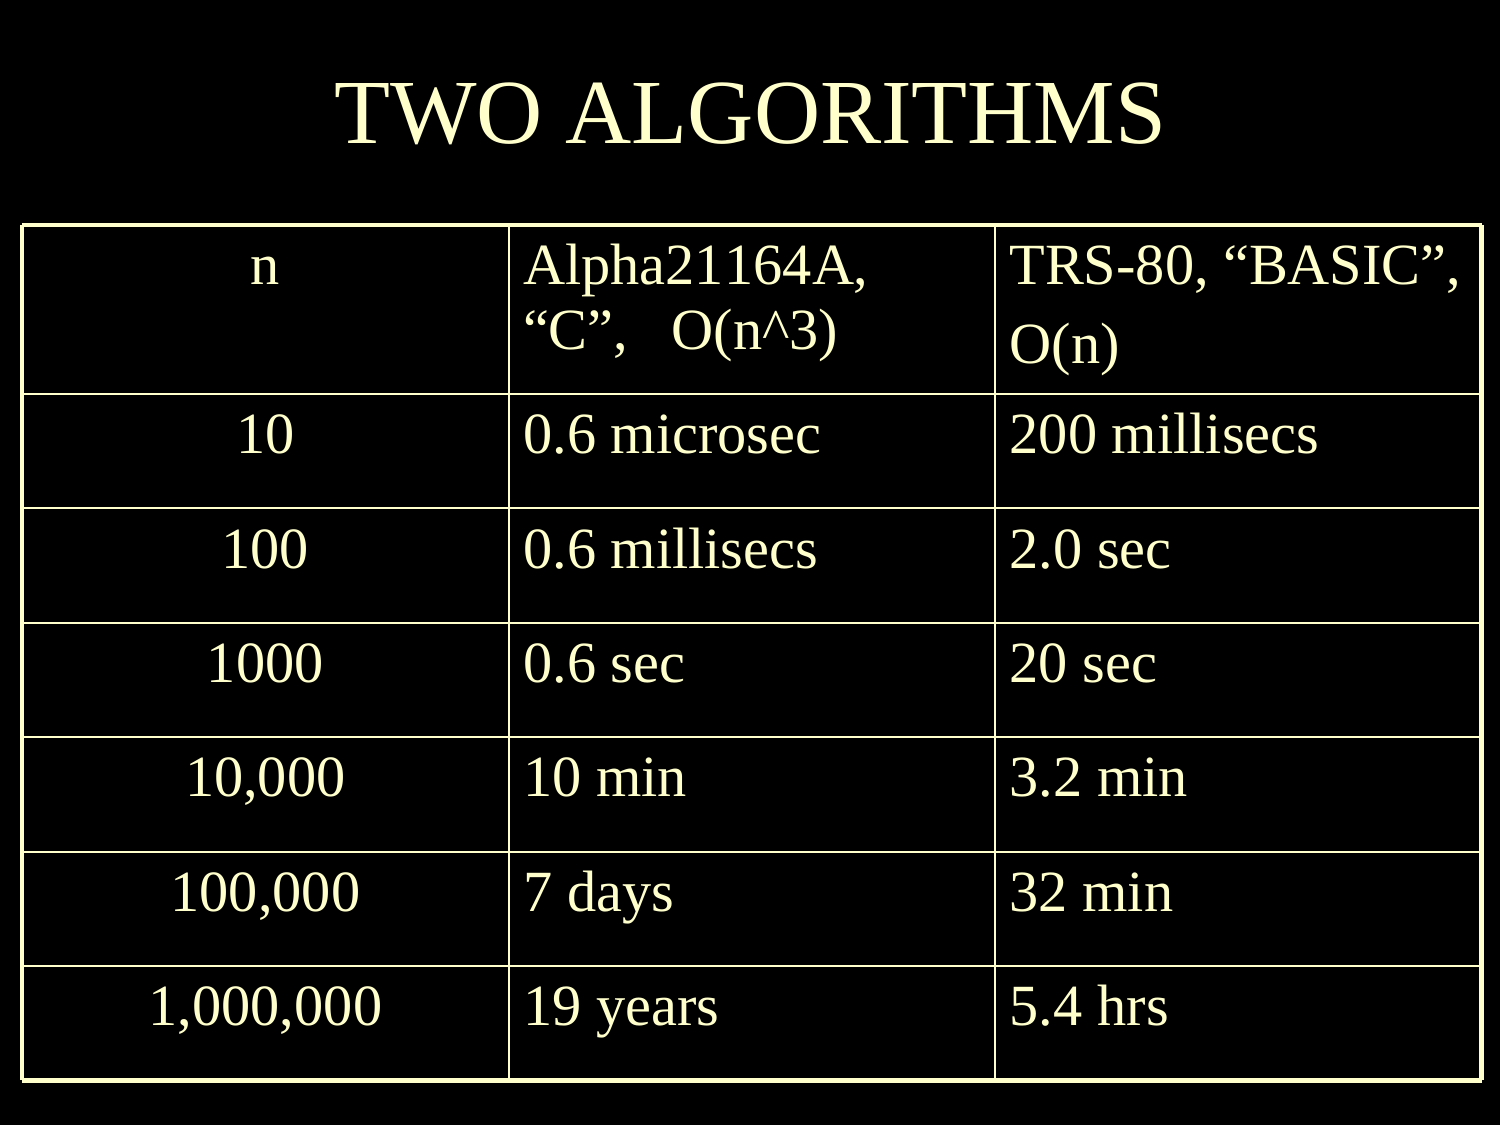

# TWO ALGORITHMS
n
Alpha21164A, “C”, O(n^3)
TRS-80, “BASIC”,
O(n)
10
0.6 microsec
200 millisecs
100
0.6 millisecs
2.0 sec
1000
0.6 sec
20 sec
10,000
10 min
3.2 min
100,000
7 days
32 min
1,000,000
19 years
5.4 hrs